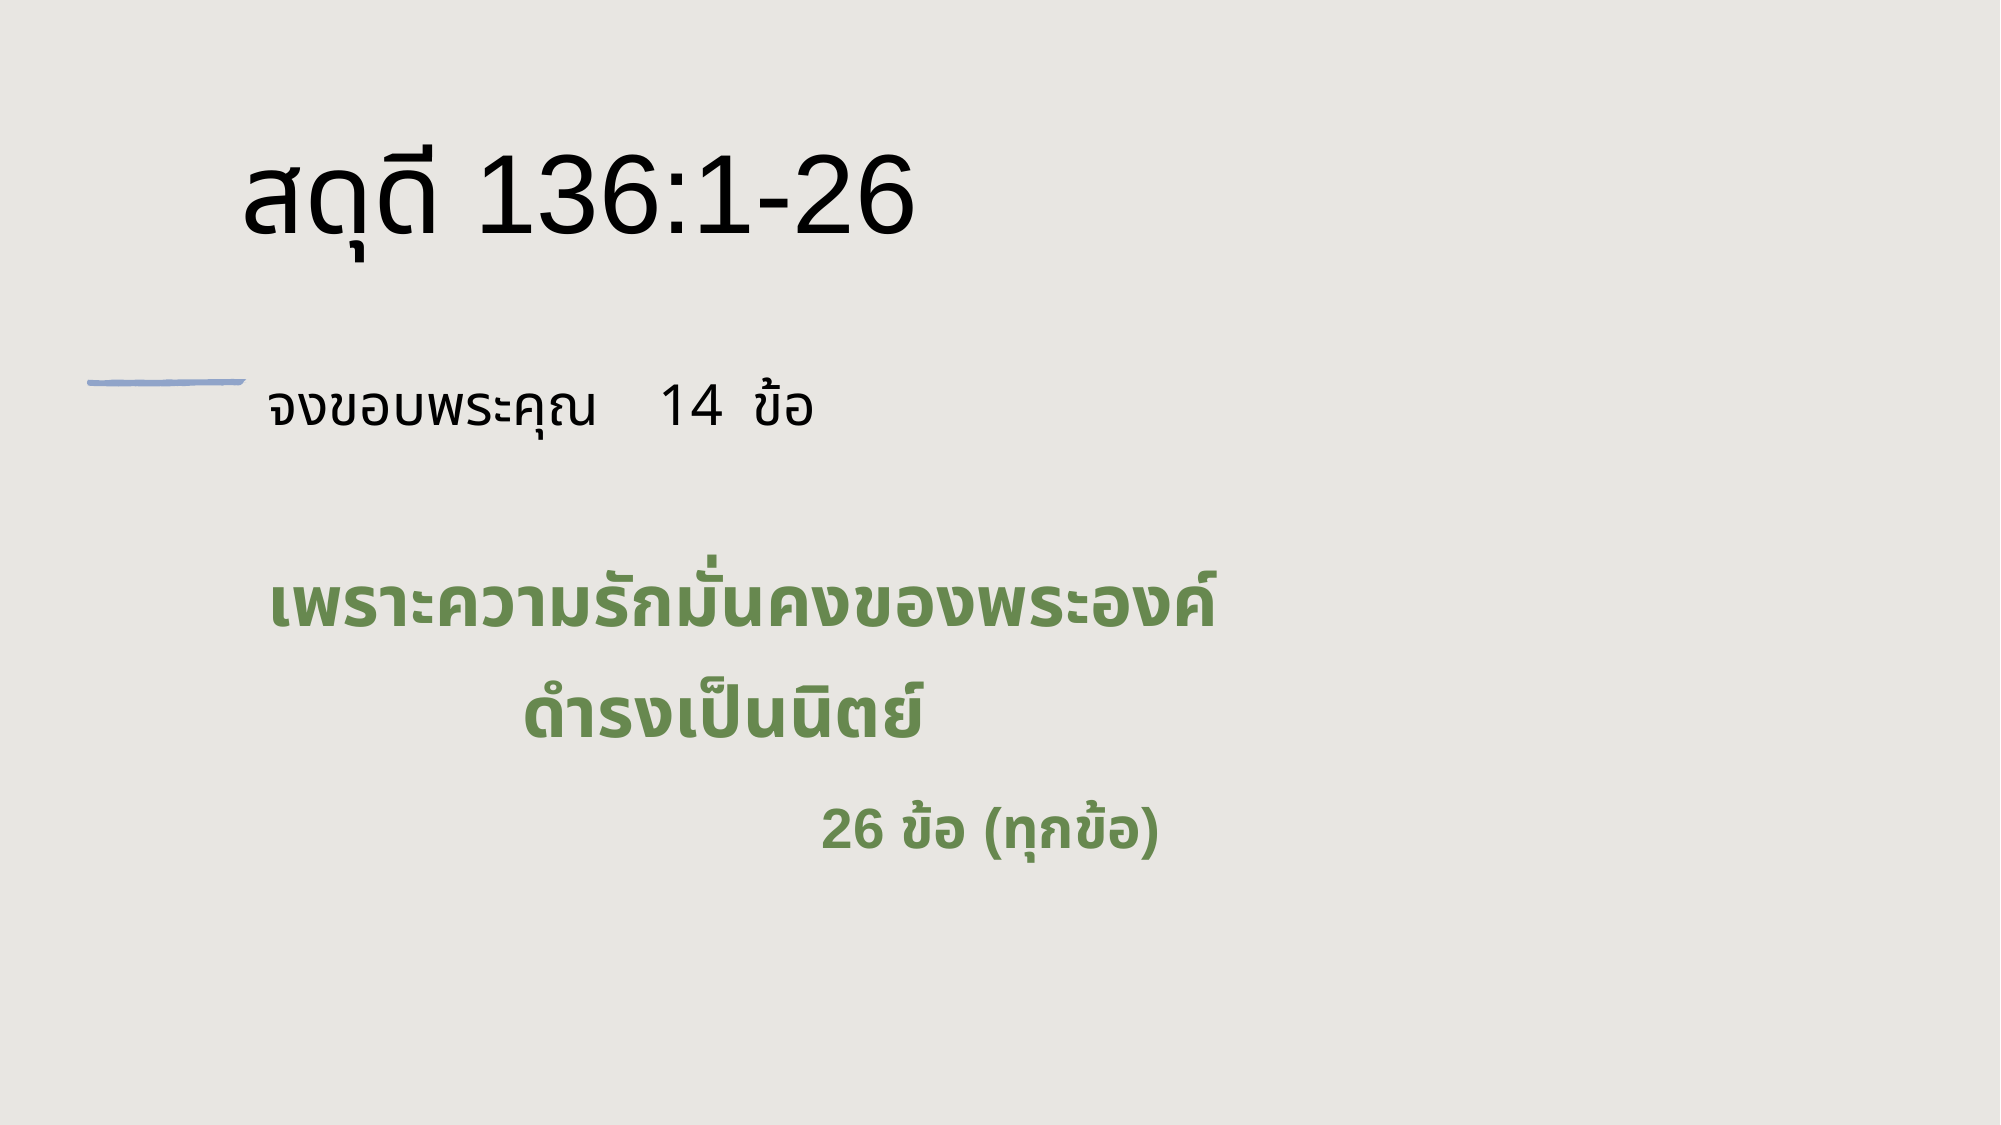

# สดุดี 136:1-26
จงขอบพระคุณ 14 ข้อ
เพราะความรักมั่นคงของพระองค์
ดำรงเป็นนิตย์
       26 ข้อ (ทุกข้อ)